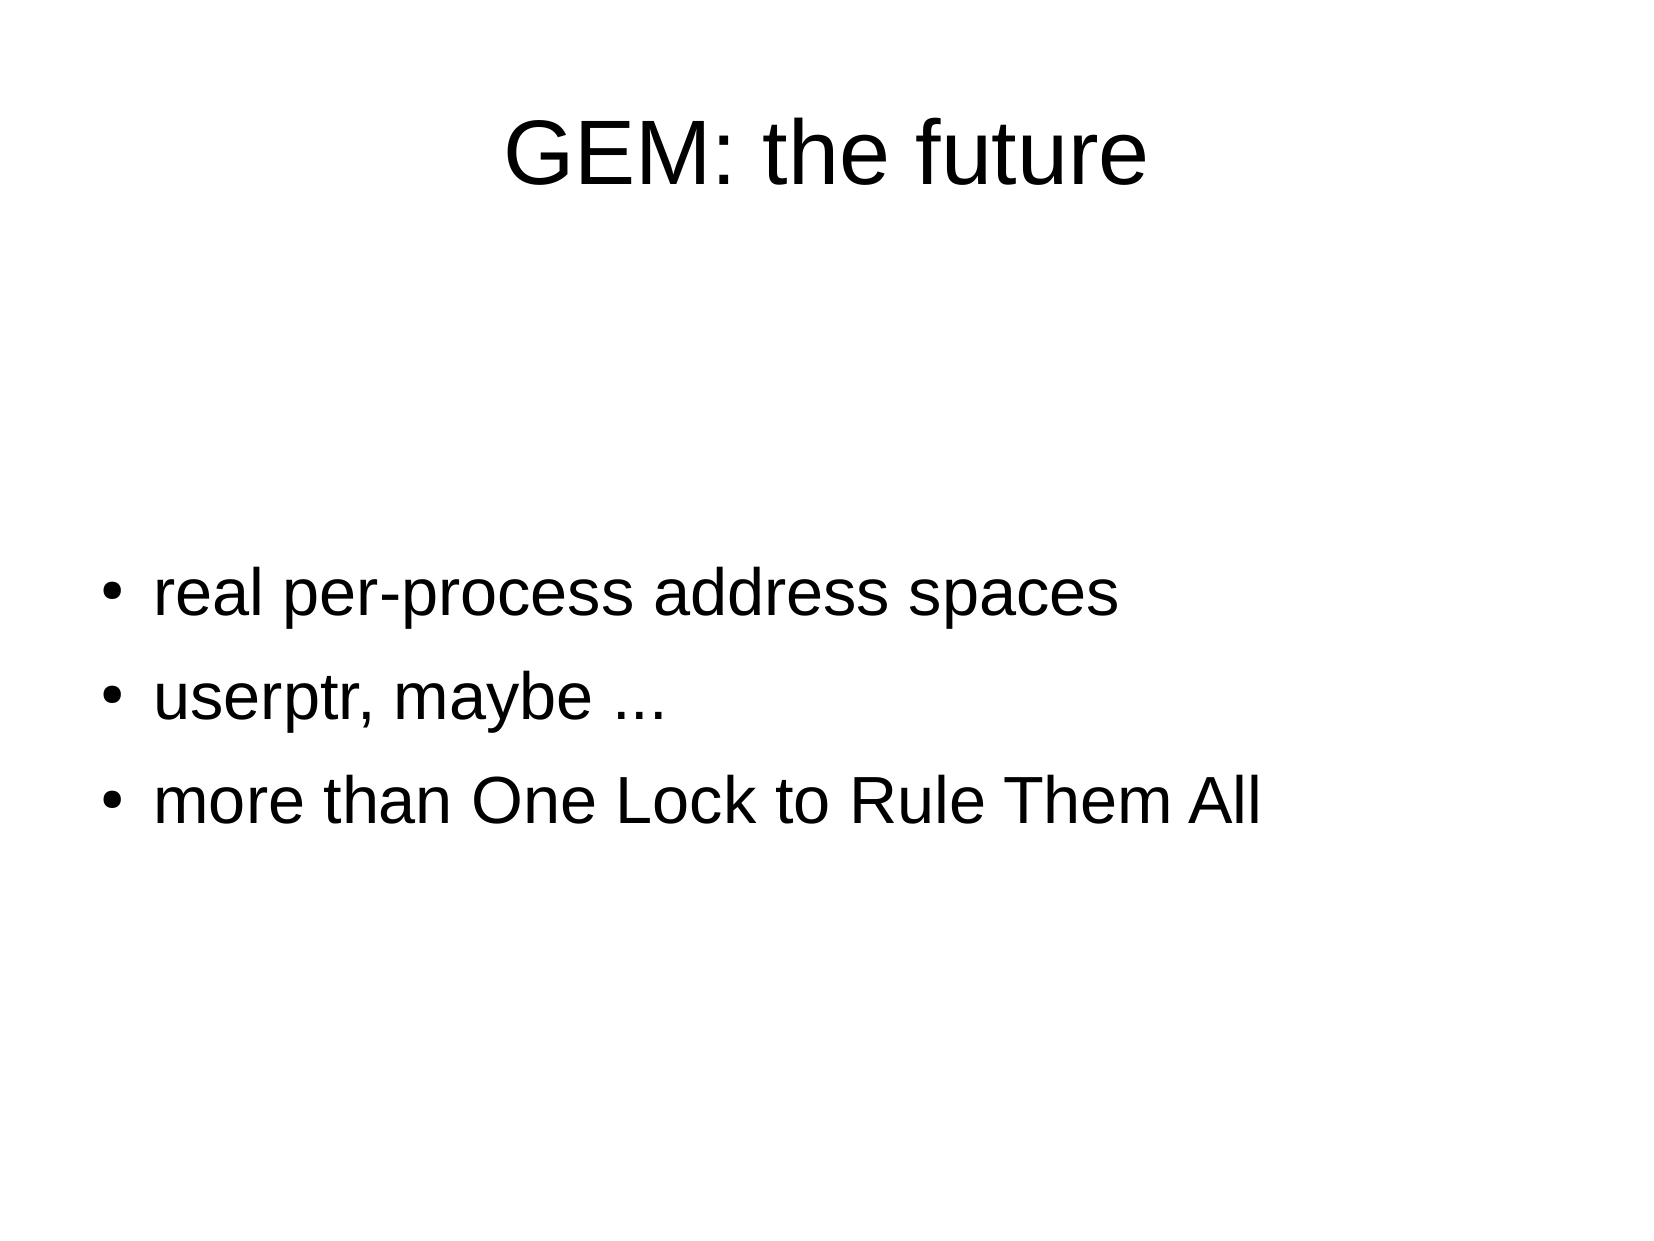

# GEM: the future
real per-process address spaces
userptr, maybe ...
more than One Lock to Rule Them All